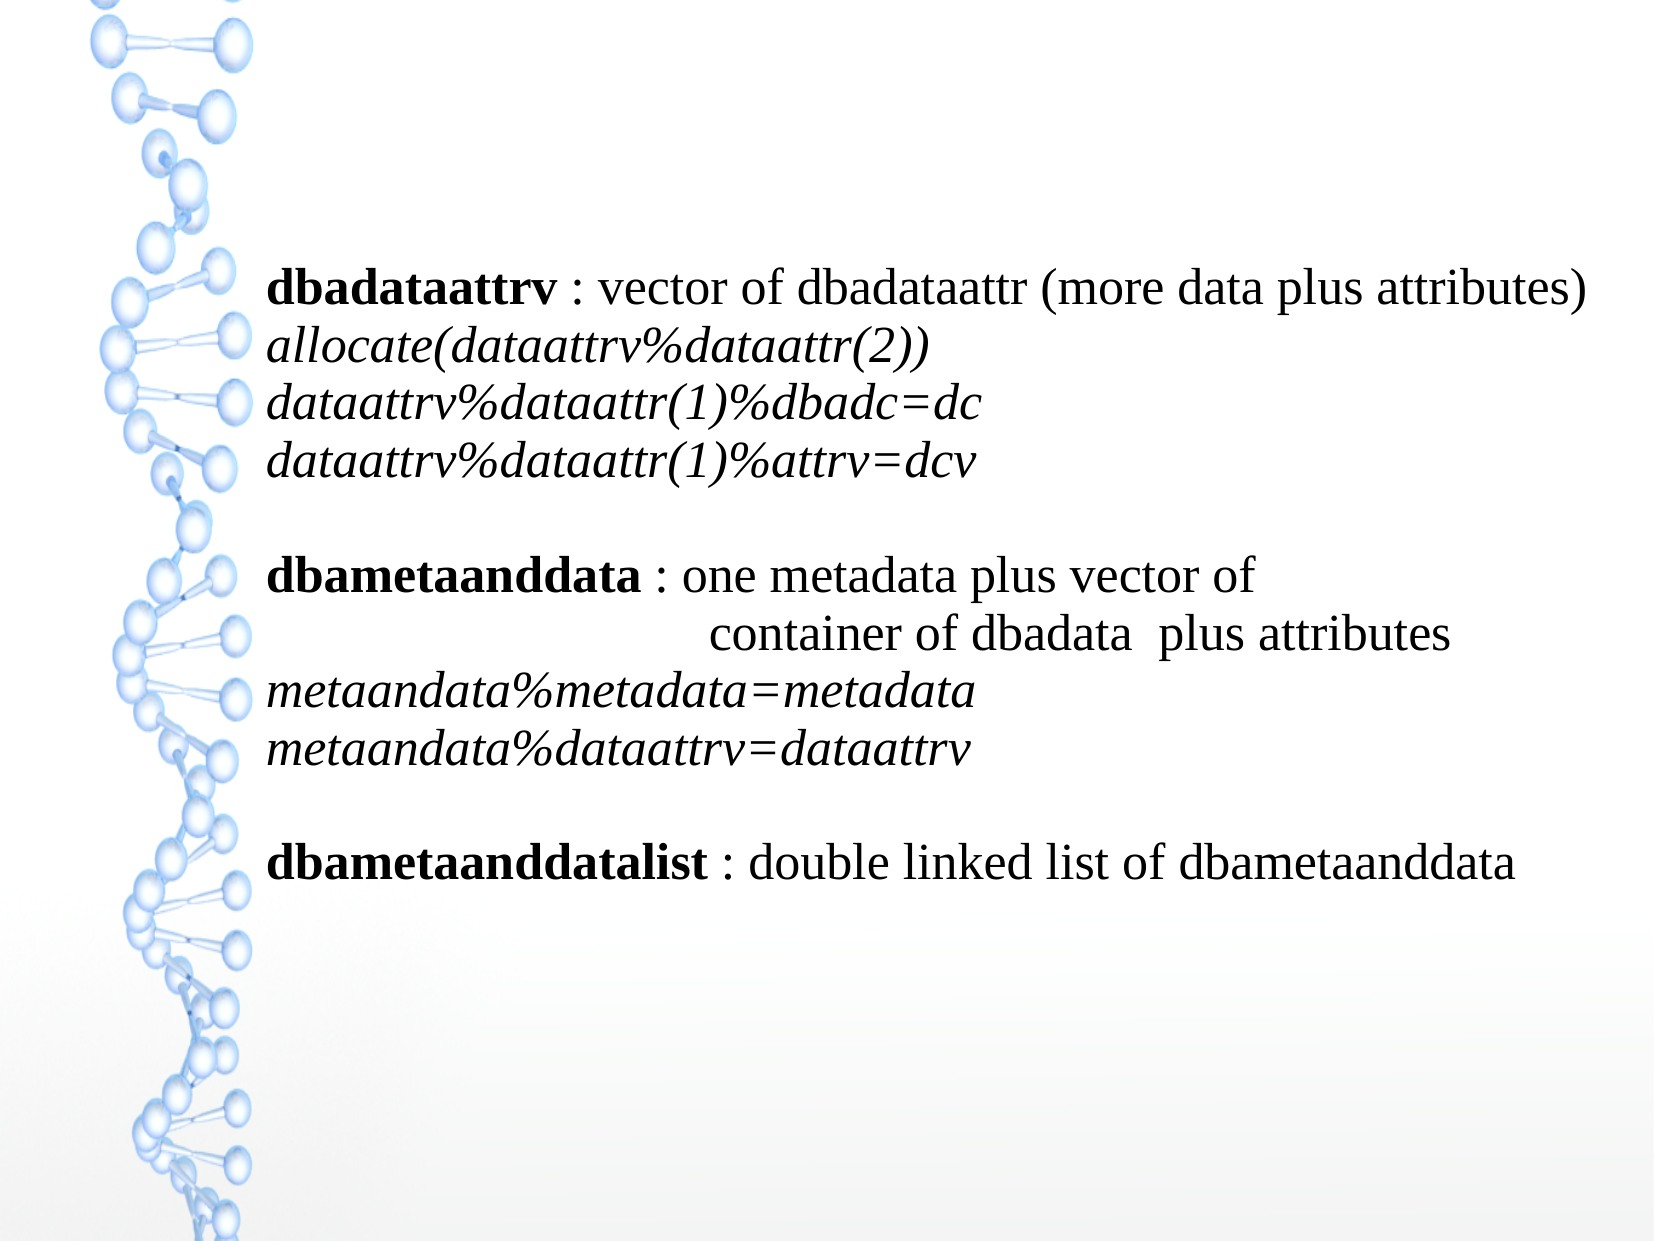

# dbadataattrv : vector of dbadataattr (more data plus attributes)
allocate(dataattrv%dataattr(2))
dataattrv%dataattr(1)%dbadc=dc
dataattrv%dataattr(1)%attrv=dcv
dbametaanddata : one metadata plus vector of
						container of dbadata plus attributes
metaandata%metadata=metadata
metaandata%dataattrv=dataattrv
dbametaanddatalist : double linked list of dbametaanddata